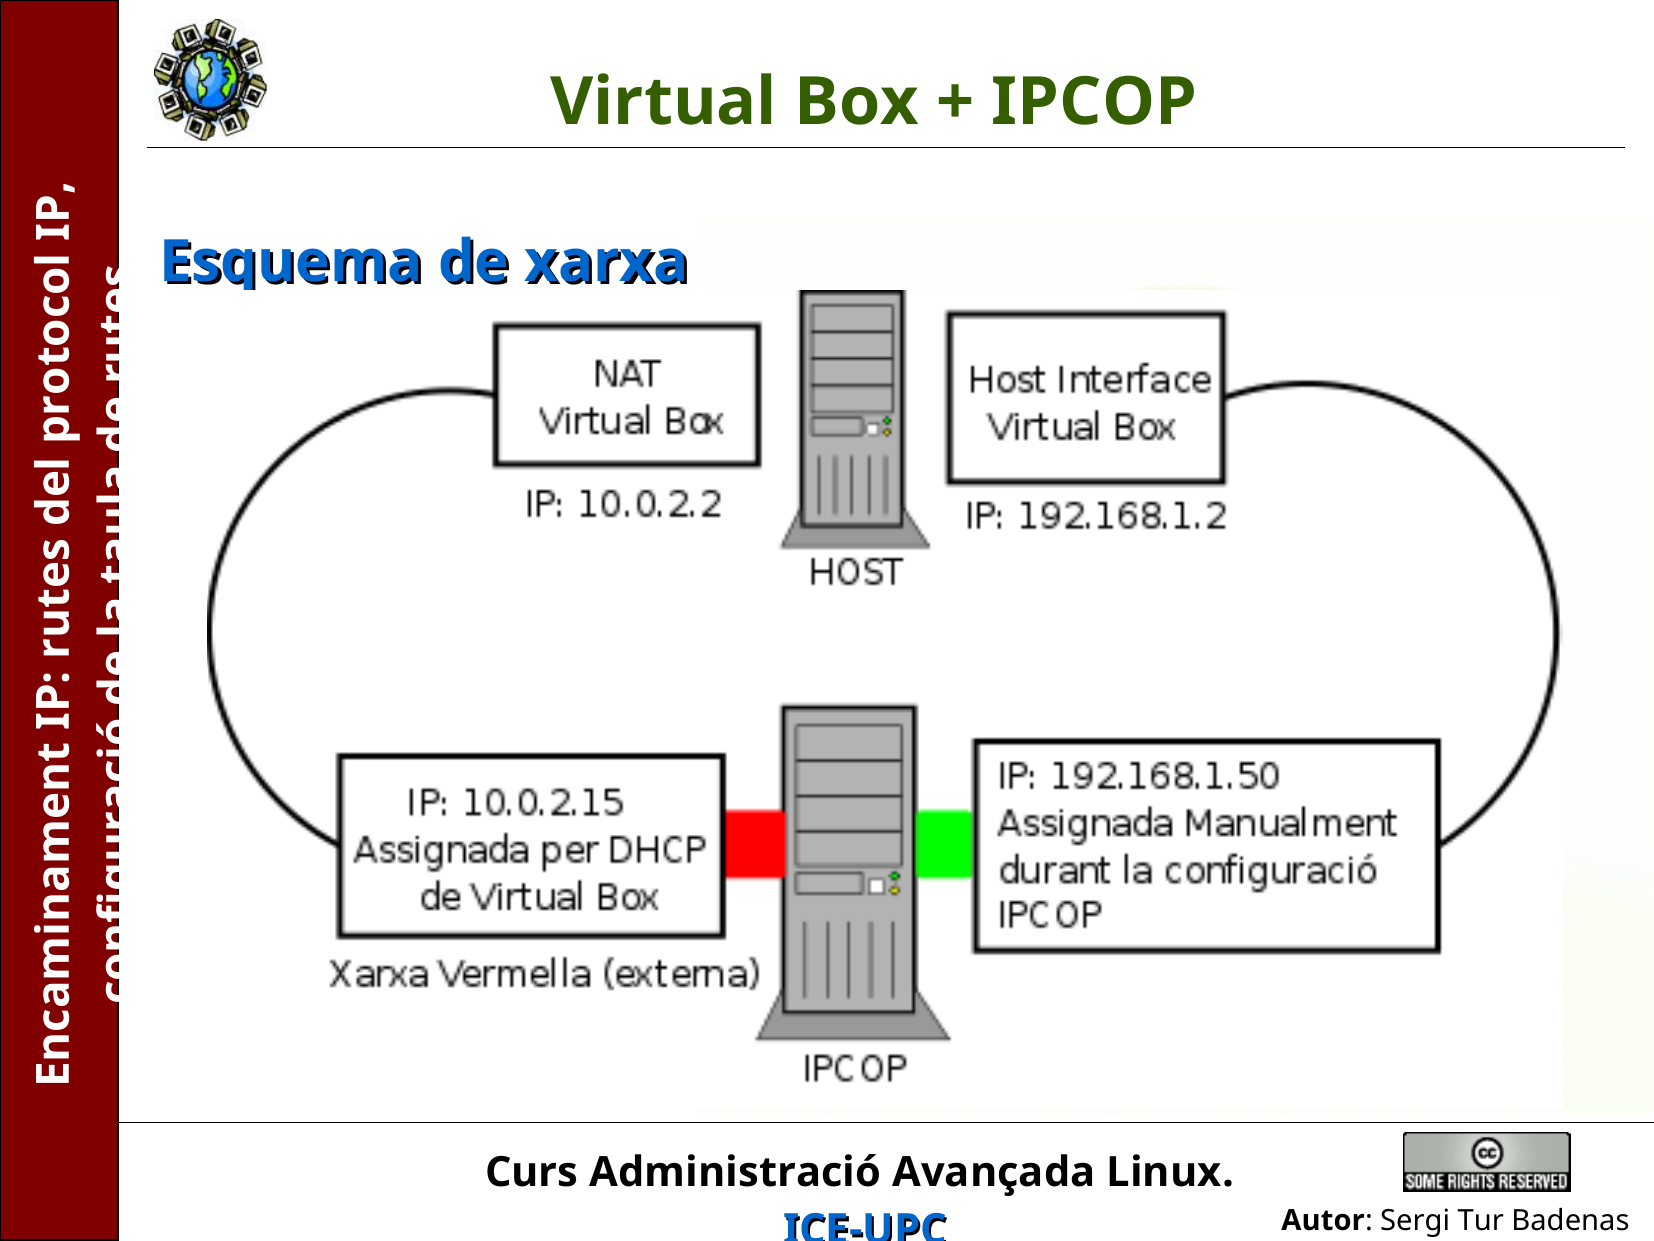

# Virtual Box + IPCOP
Esquema de xarxa